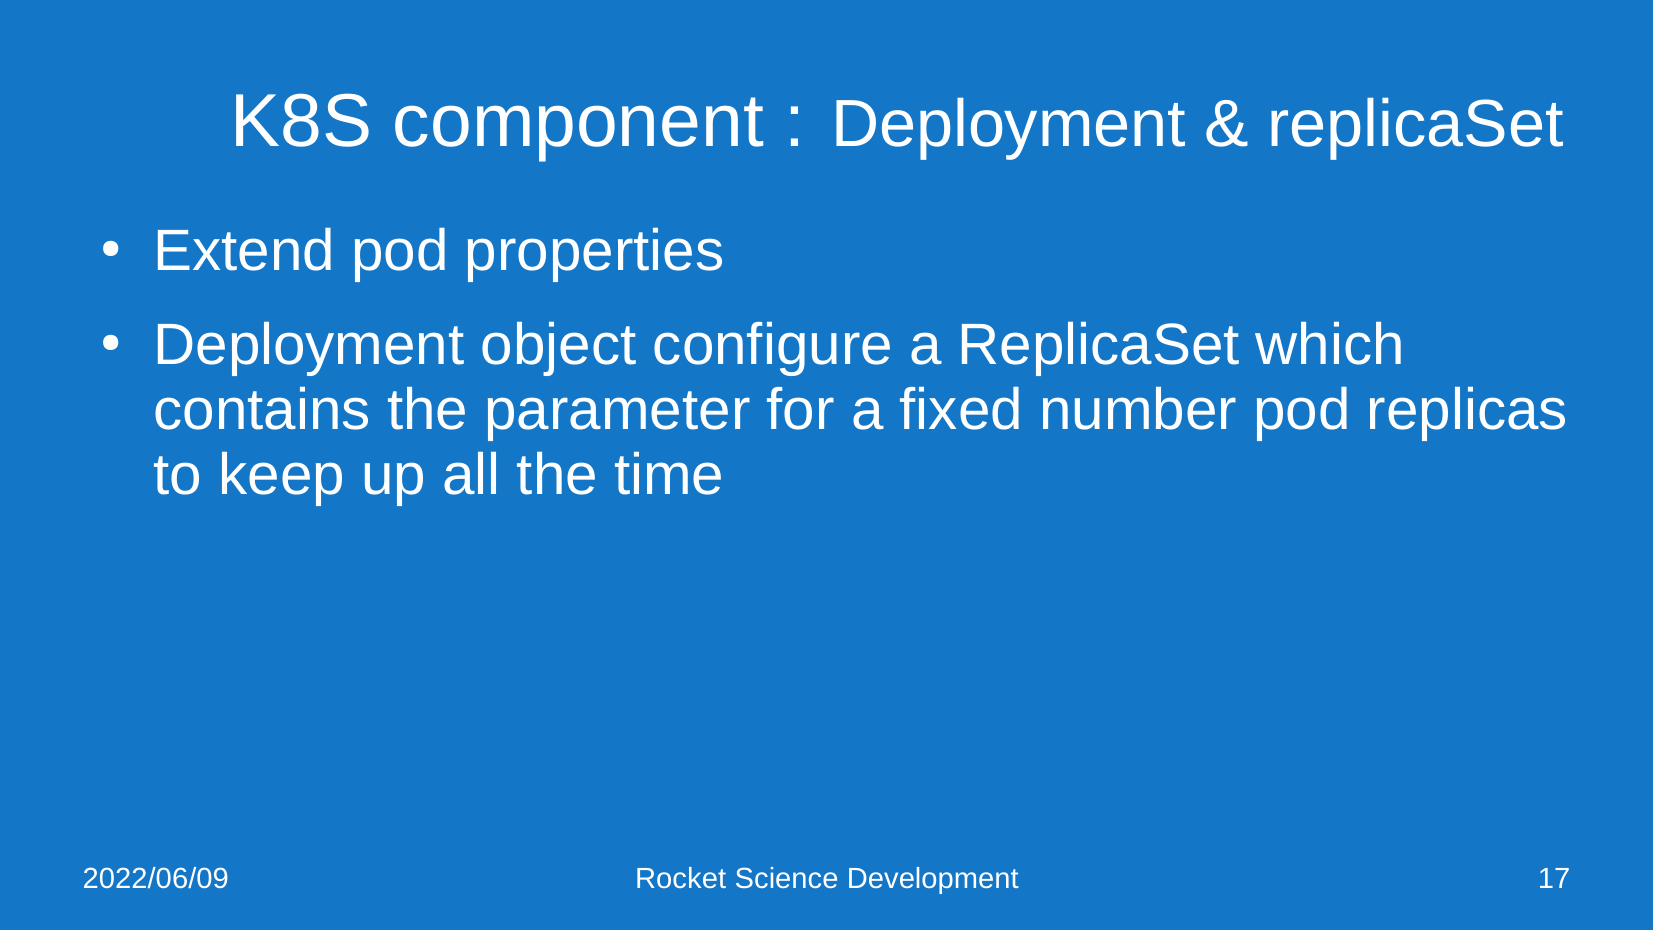

# K8S component : Deployment & replicaSet
Extend pod properties
Deployment object configure a ReplicaSet which contains the parameter for a fixed number pod replicas to keep up all the time
2022/06/09
Rocket Science Development
17